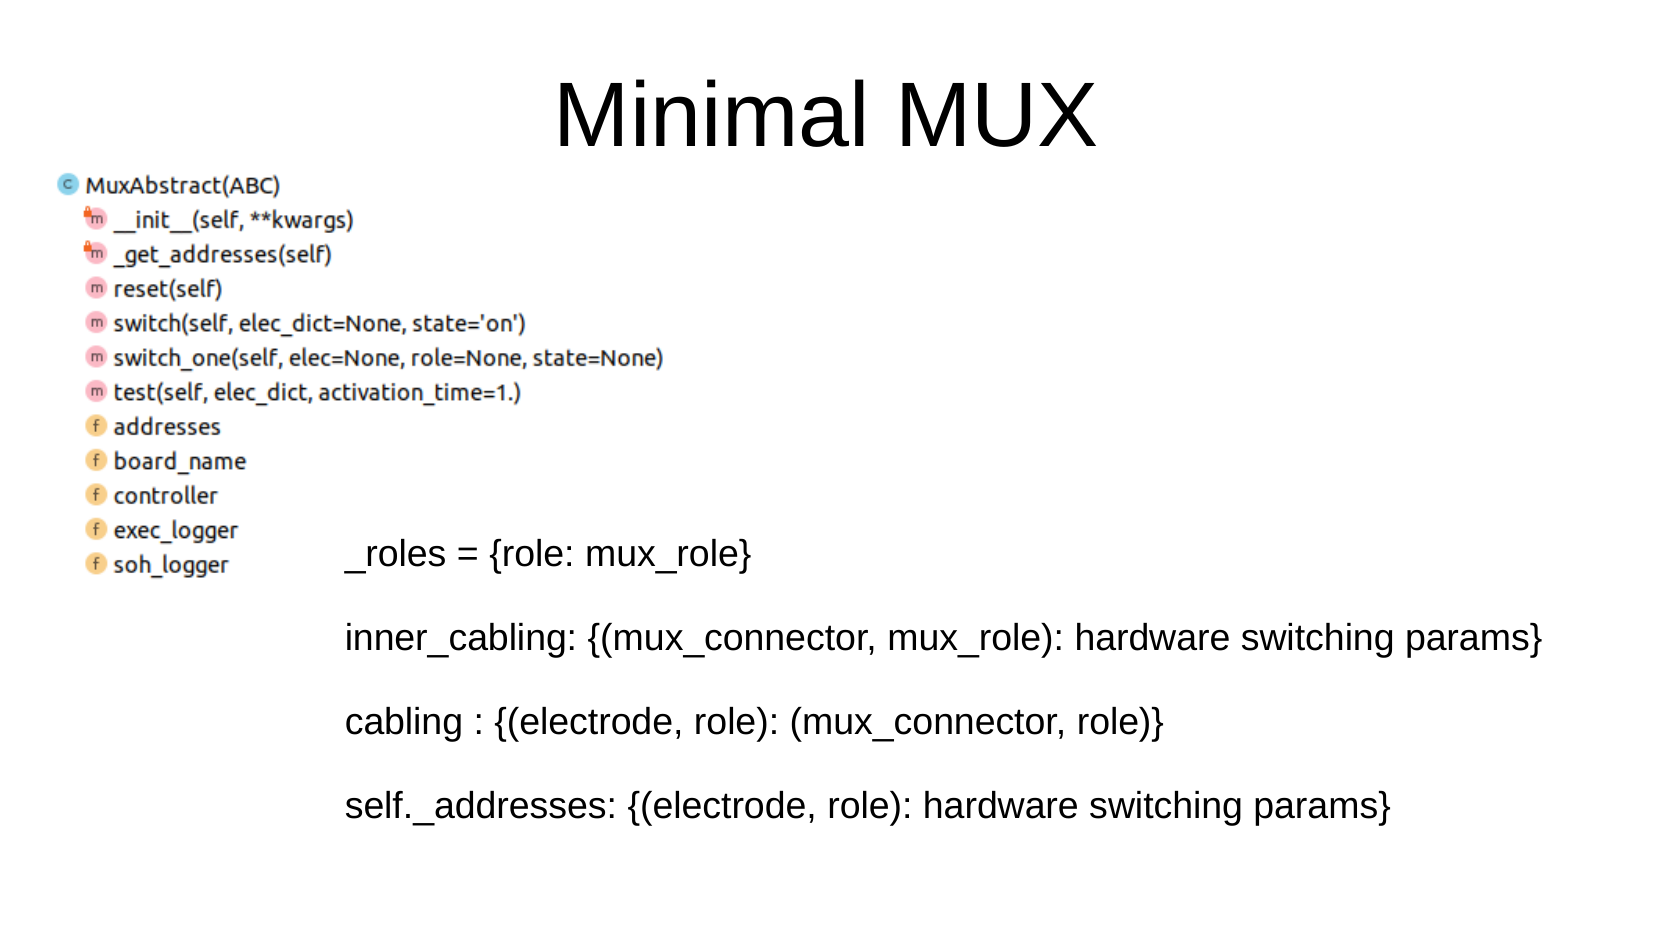

# Minimal MUX
_roles = {role: mux_role}
inner_cabling: {(mux_connector, mux_role): hardware switching params}
cabling : {(electrode, role): (mux_connector, role)}
self._addresses: {(electrode, role): hardware switching params}